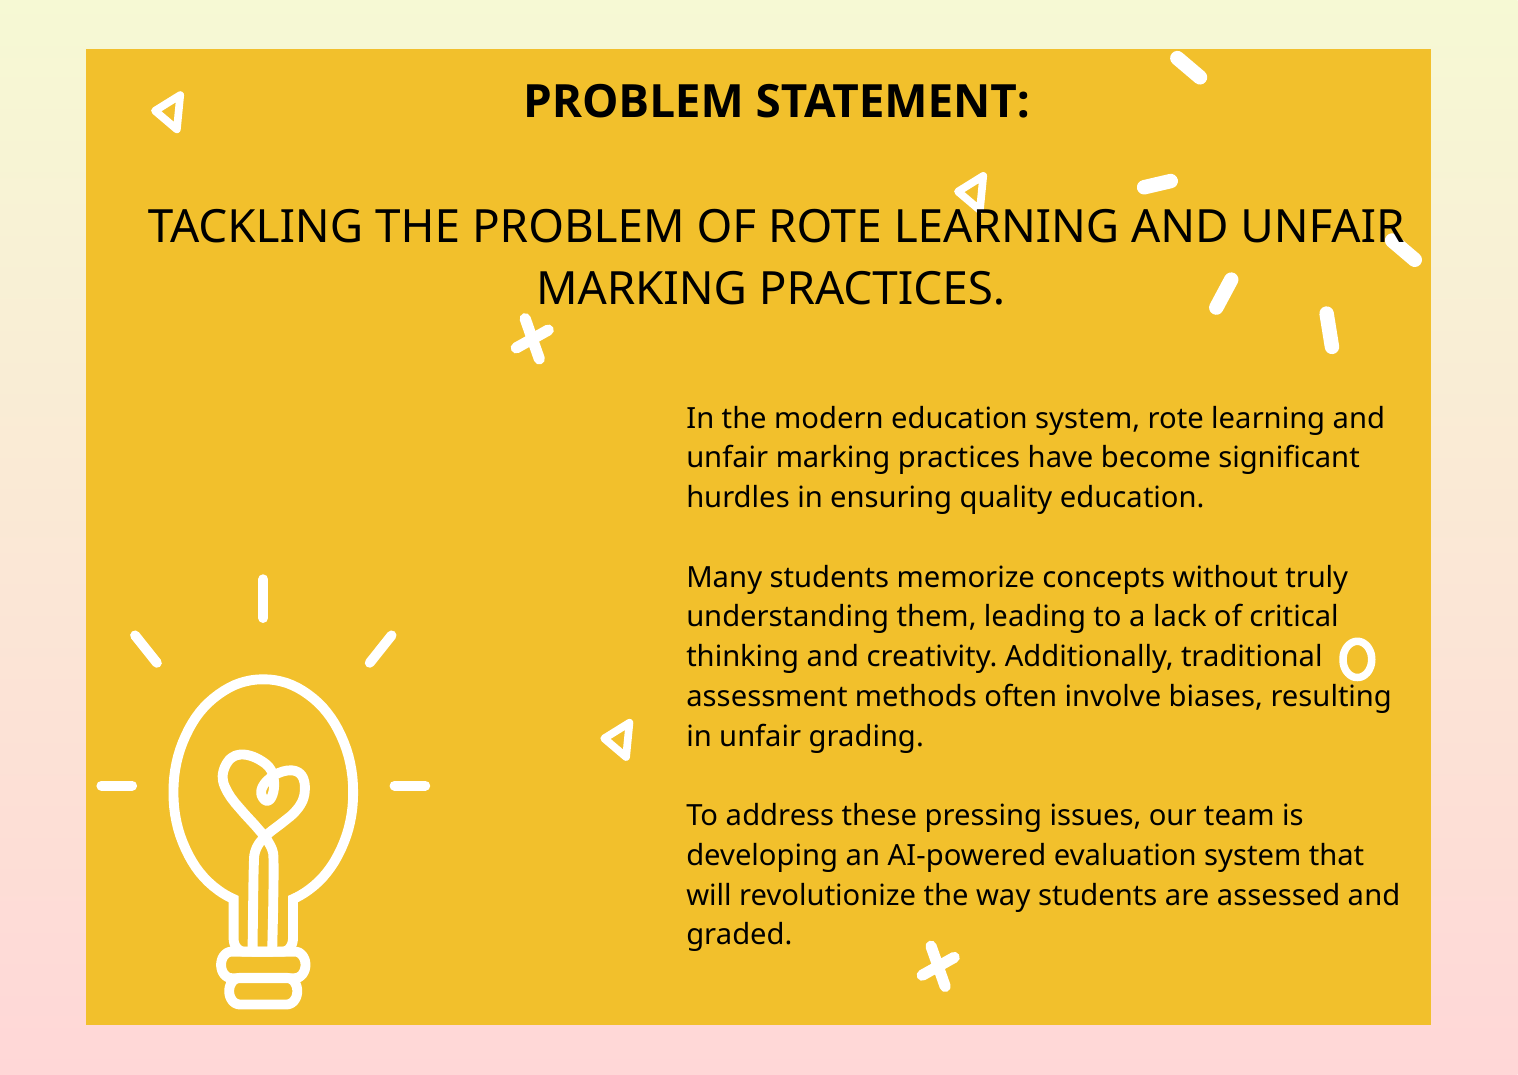

# Lorem & Ipsum
PROBLEM STATEMENT:
TACKLING THE PROBLEM OF ROTE LEARNING AND UNFAIR
MARKING PRACTICES.
In the modern education system, rote learning and unfair marking practices have become significant
hurdles in ensuring quality education.
Many students memorize concepts without truly understanding them, leading to a lack of critical thinking and creativity. Additionally, traditional assessment methods often involve biases, resulting in unfair grading.
To address these pressing issues, our team is developing an AI-powered evaluation system that will revolutionize the way students are assessed and graded.